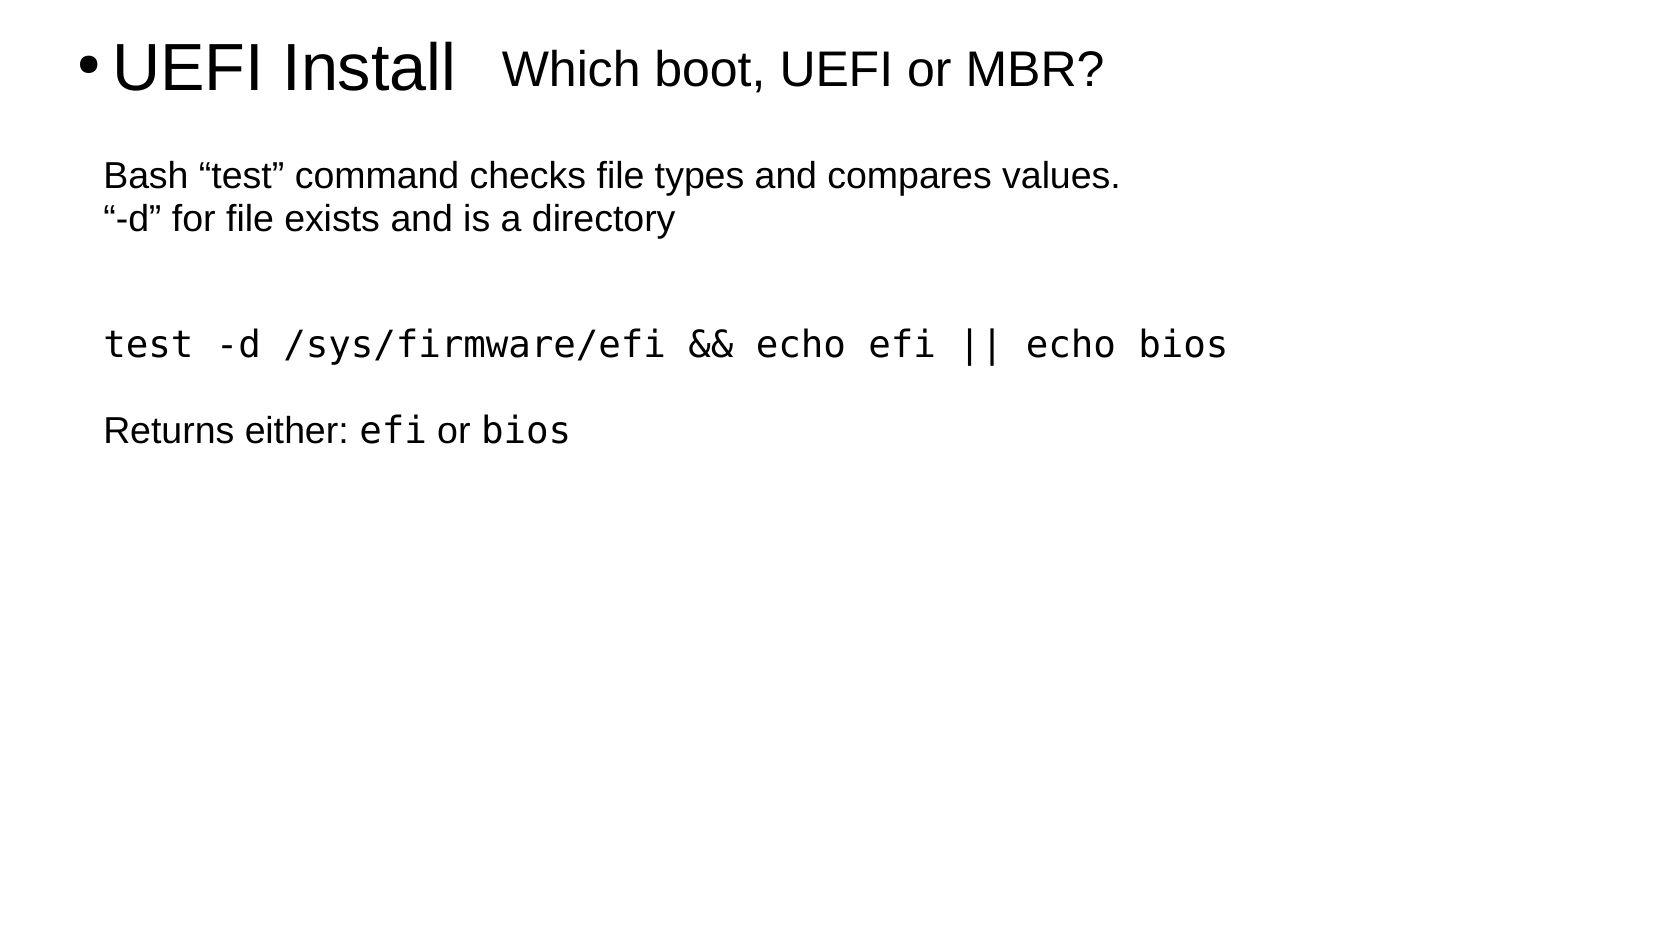

# UEFI Install
Which boot, UEFI or MBR?
Bash “test” command checks file types and compares values.
“-d” for file exists and is a directory
test -d /sys/firmware/efi && echo efi || echo bios
Returns either: efi or bios